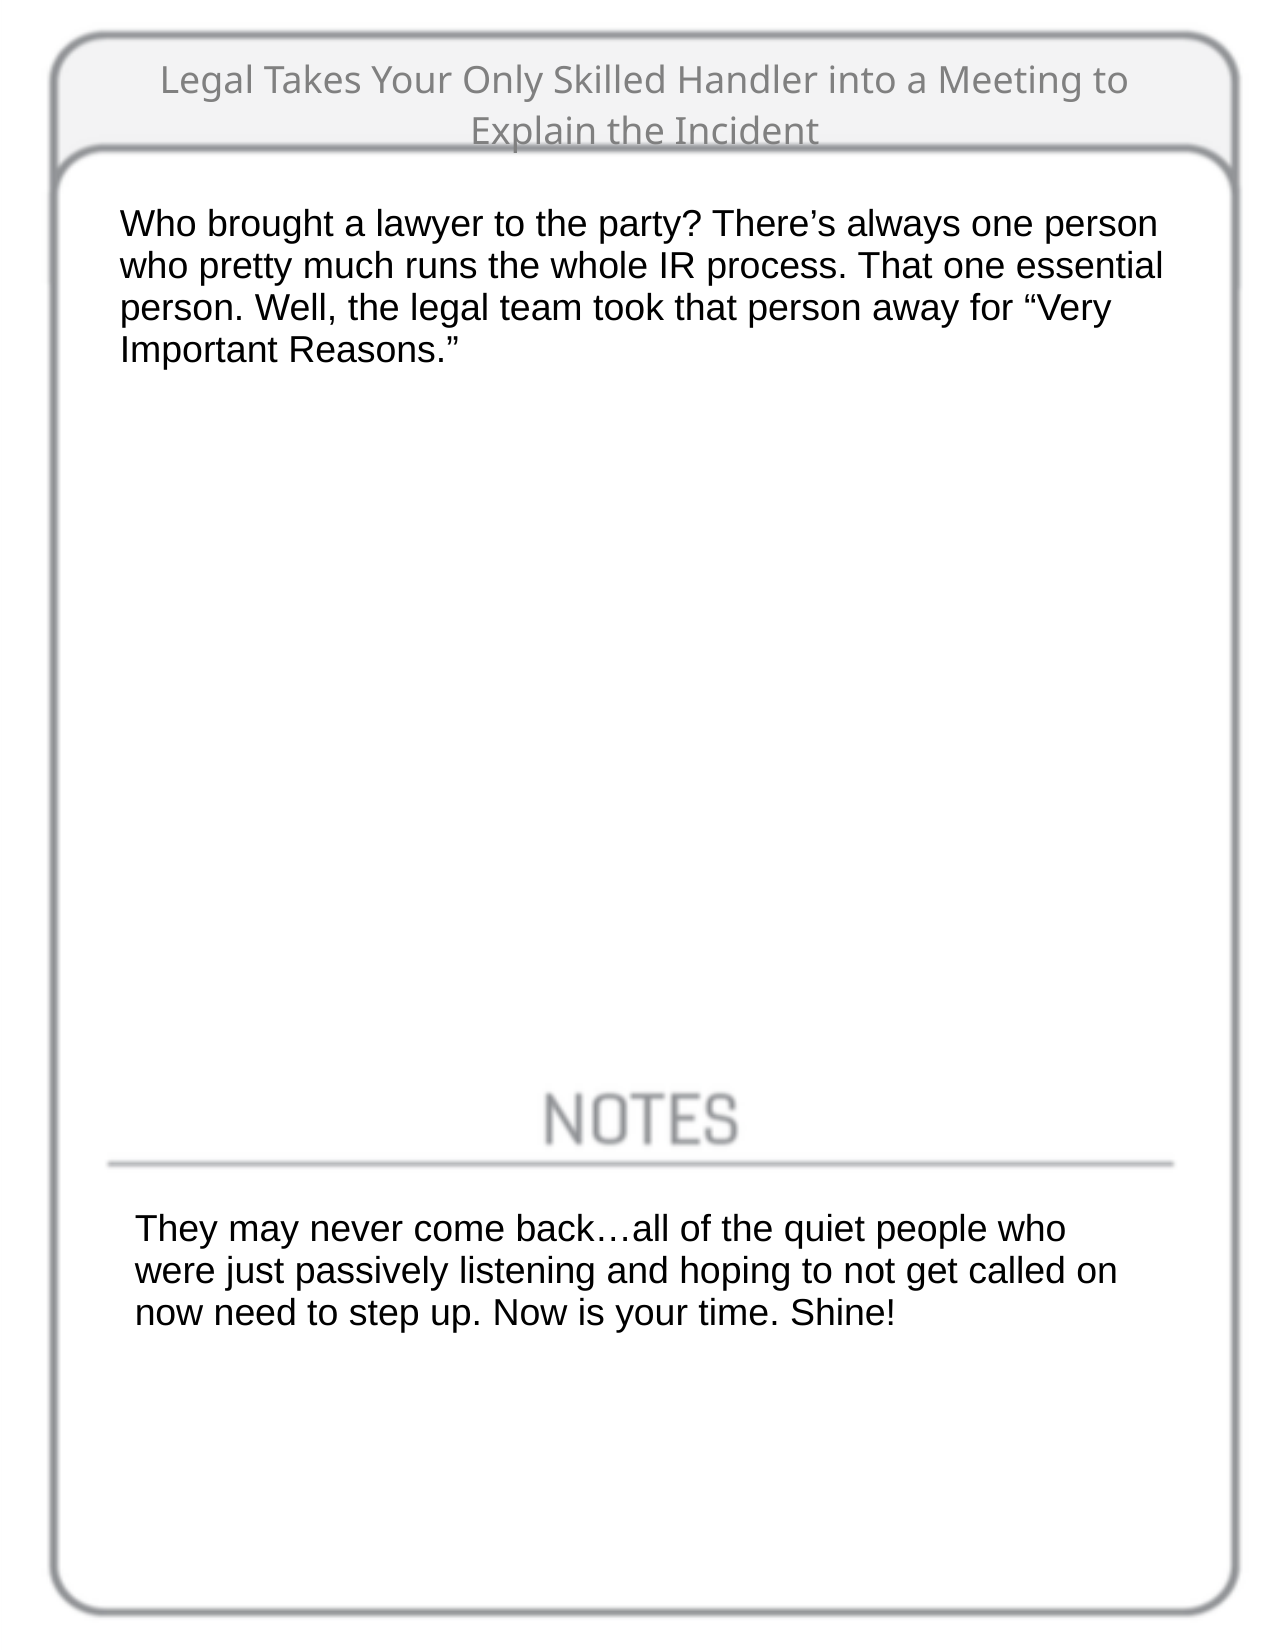

Legal Takes Your Only Skilled Handler into a Meeting to Explain the Incident
Who brought a lawyer to the party? There’s always one person who pretty much runs the whole IR process. That one essential person. Well, the legal team took that person away for “Very Important Reasons.”
They may never come back…all of the quiet people who were just passively listening and hoping to not get called on now need to step up. Now is your time. Shine!